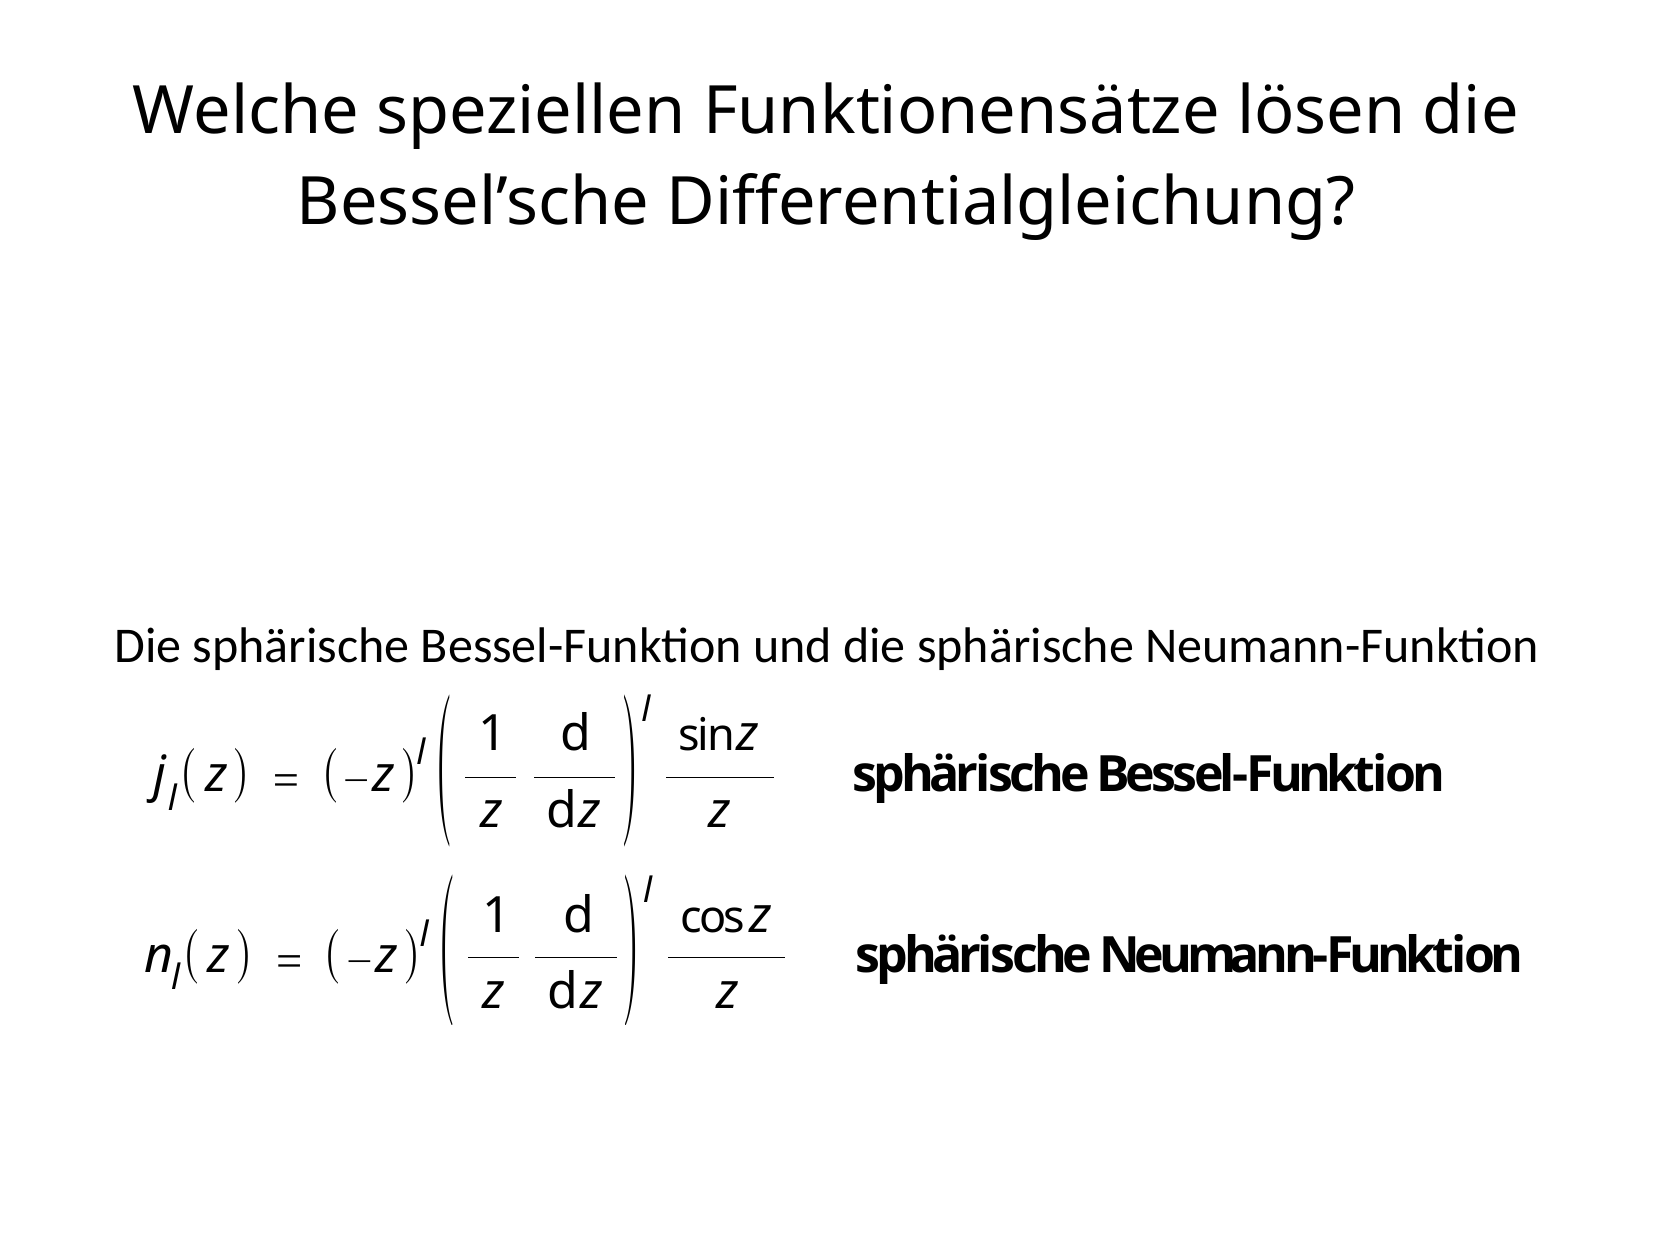

# Welche speziellen Funktionensätze lösen die Bessel’sche Differentialgleichung?
Die sphärische Bessel-Funktion und die sphärische Neumann-Funktion